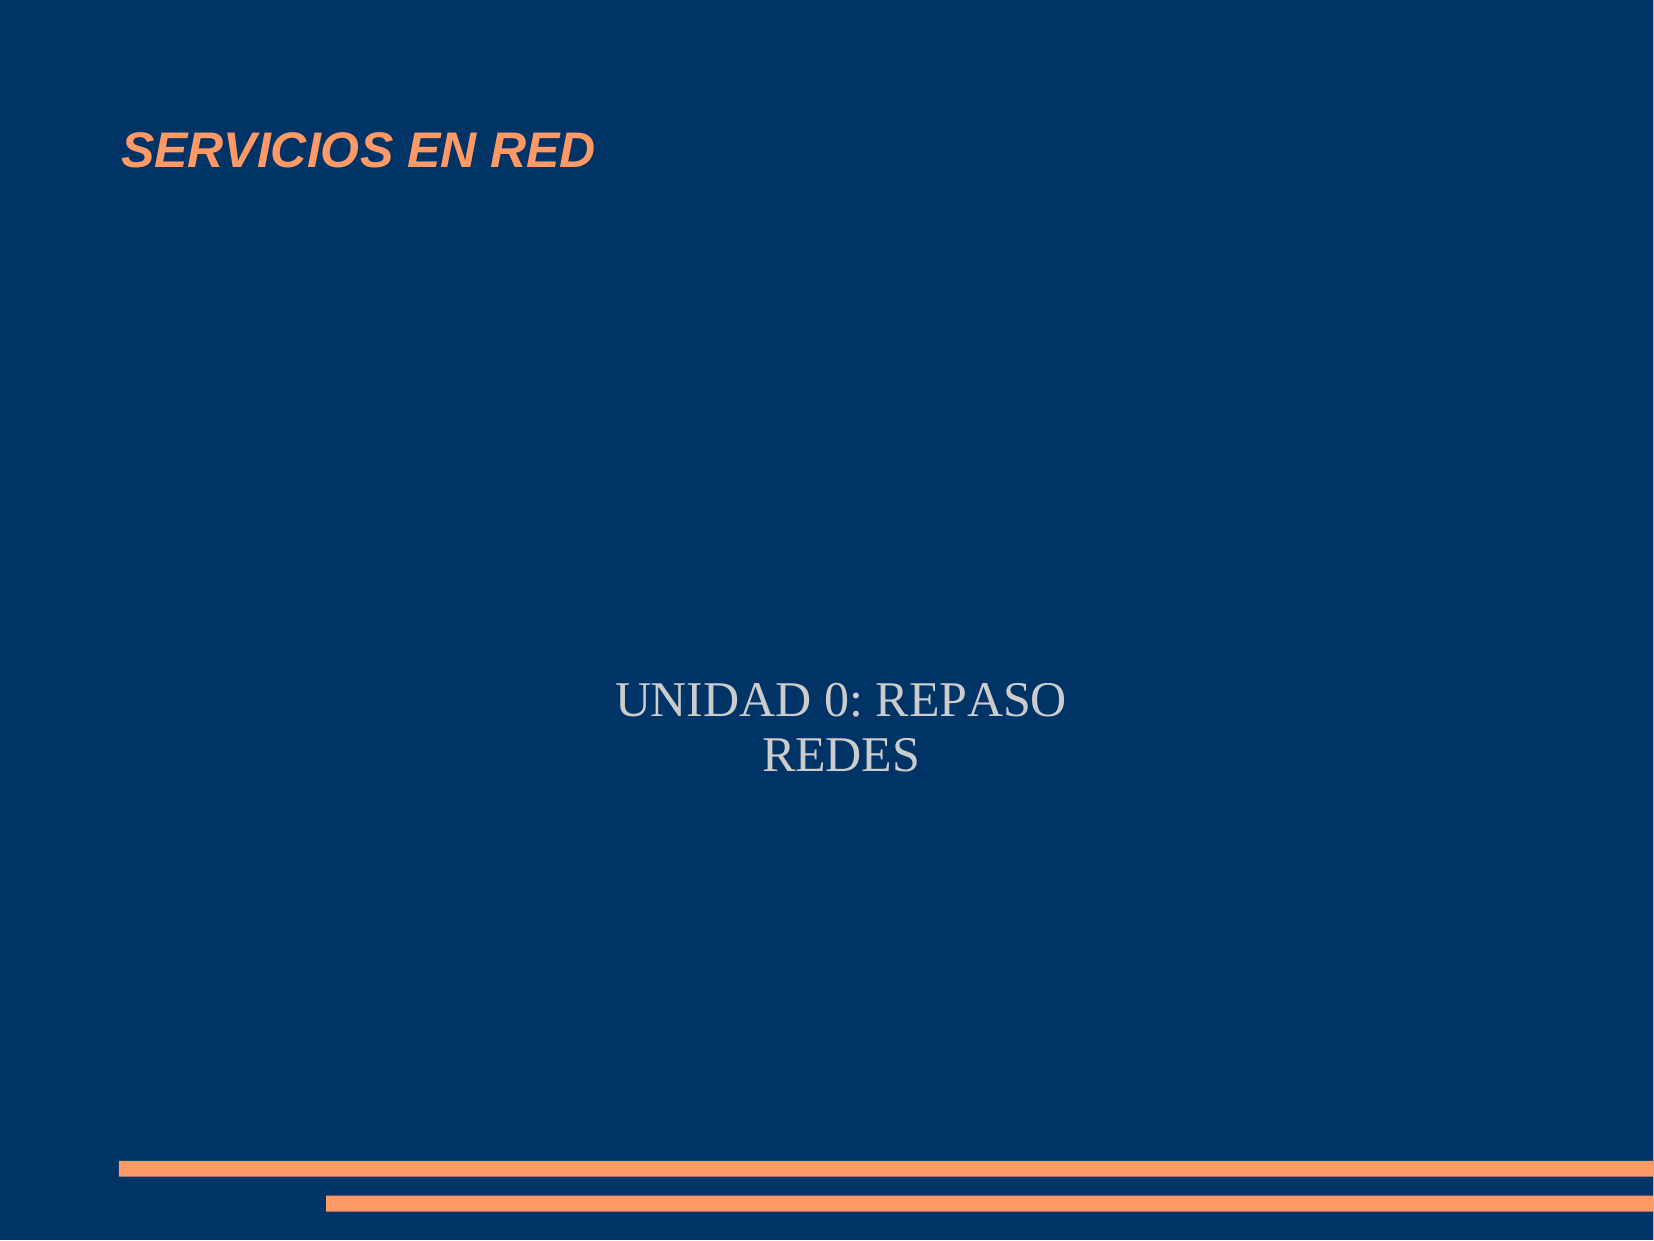

# SERVICIOS EN RED
UNIDAD 0: REPASO
 REDES